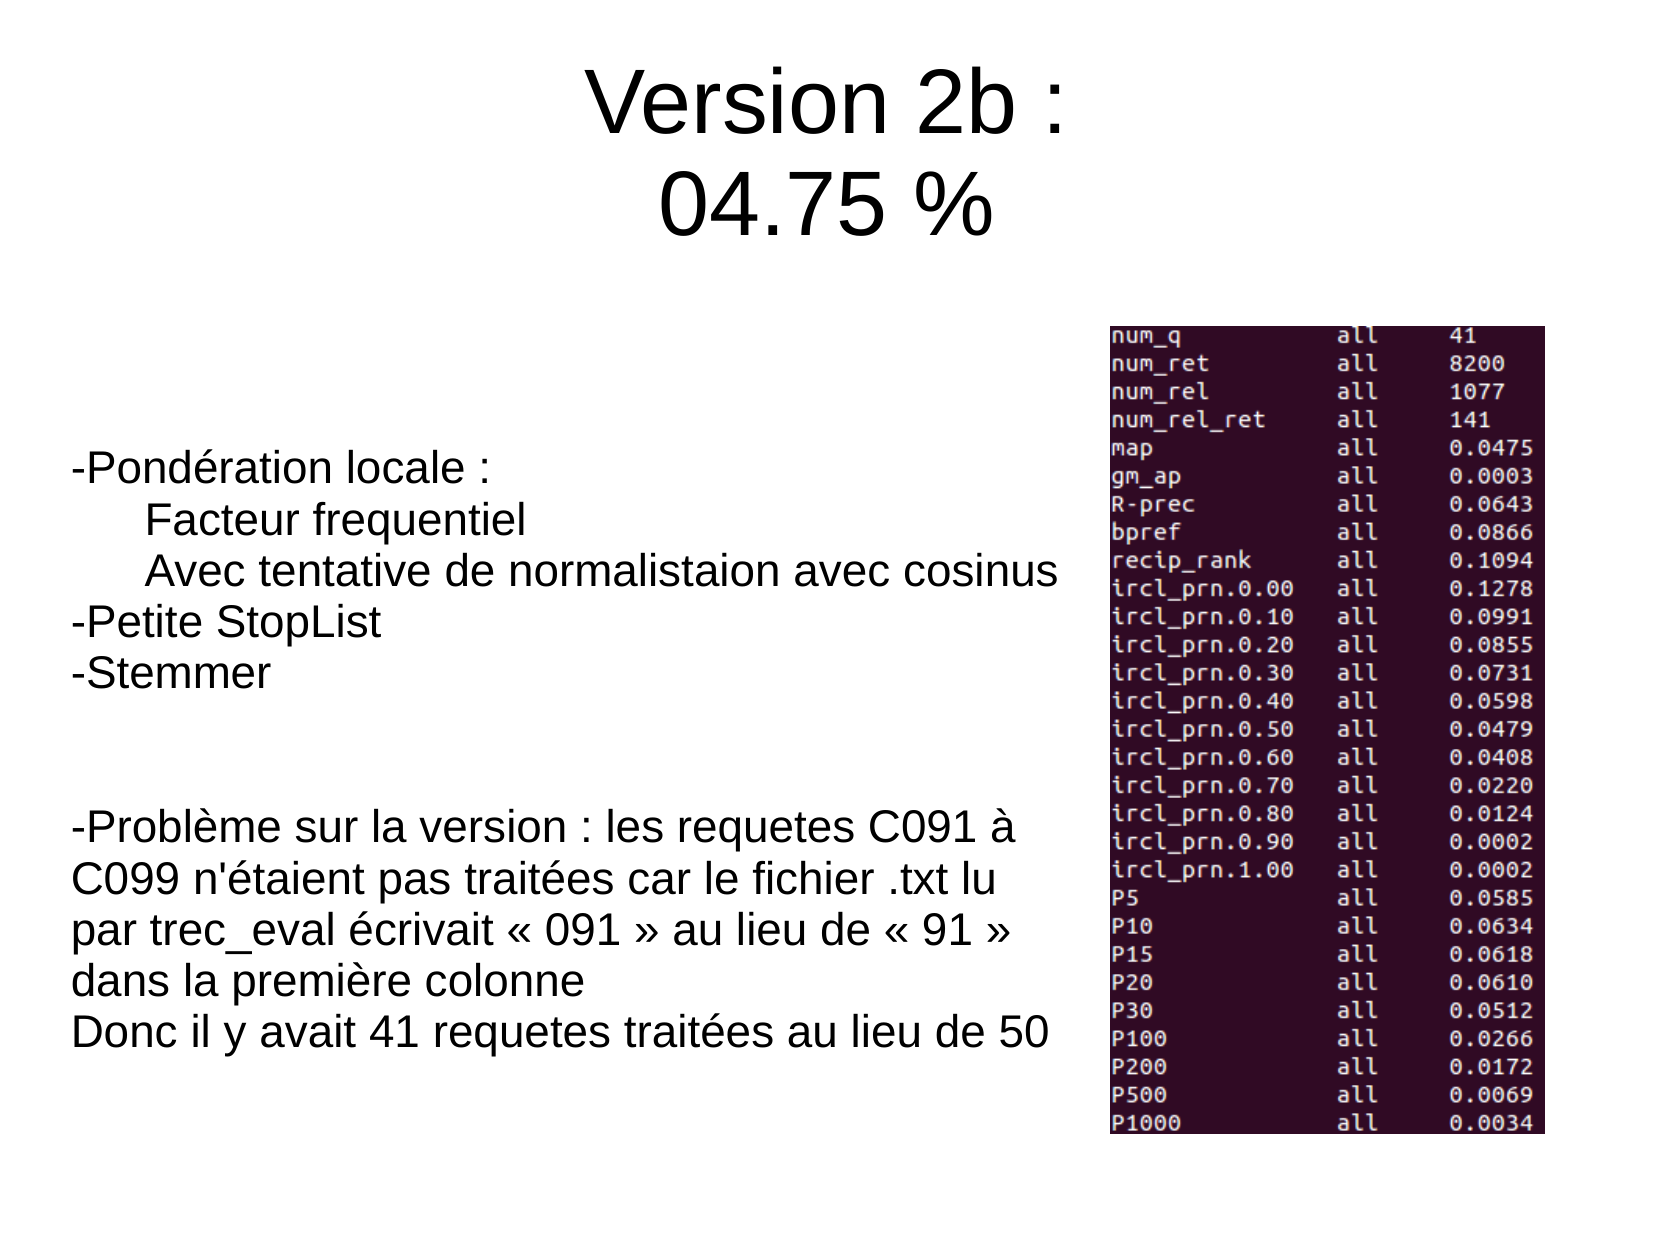

# Version 2b : 04.75 %
-Pondération locale :
	Facteur frequentiel
	Avec tentative de normalistaion avec cosinus
-Petite StopList
-Stemmer
-Problème sur la version : les requetes C091 à C099 n'étaient pas traitées car le fichier .txt lu par trec_eval écrivait « 091 » au lieu de « 91 » dans la première colonne
Donc il y avait 41 requetes traitées au lieu de 50